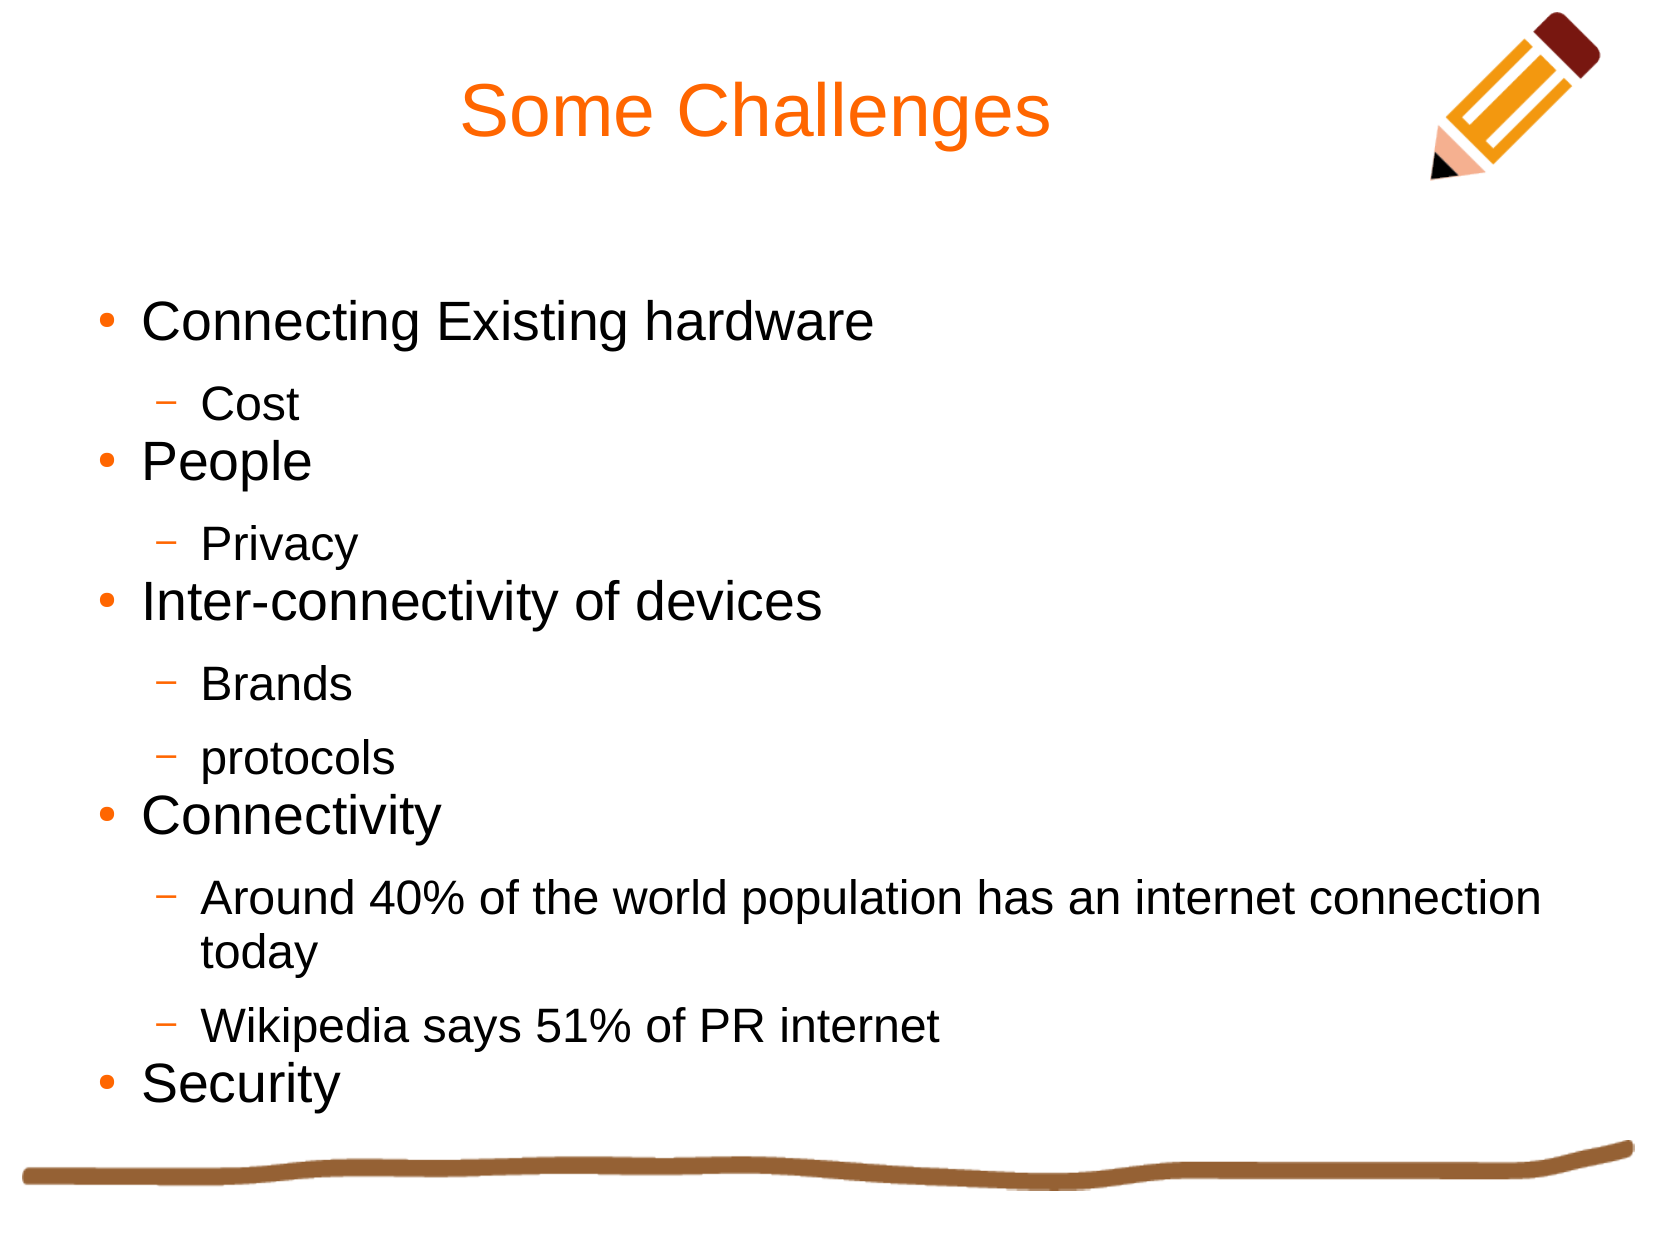

# Some Challenges
Connecting Existing hardware
Cost
People
Privacy
Inter-connectivity of devices
Brands
protocols
Connectivity
Around 40% of the world population has an internet connection today
Wikipedia says 51% of PR internet
Security